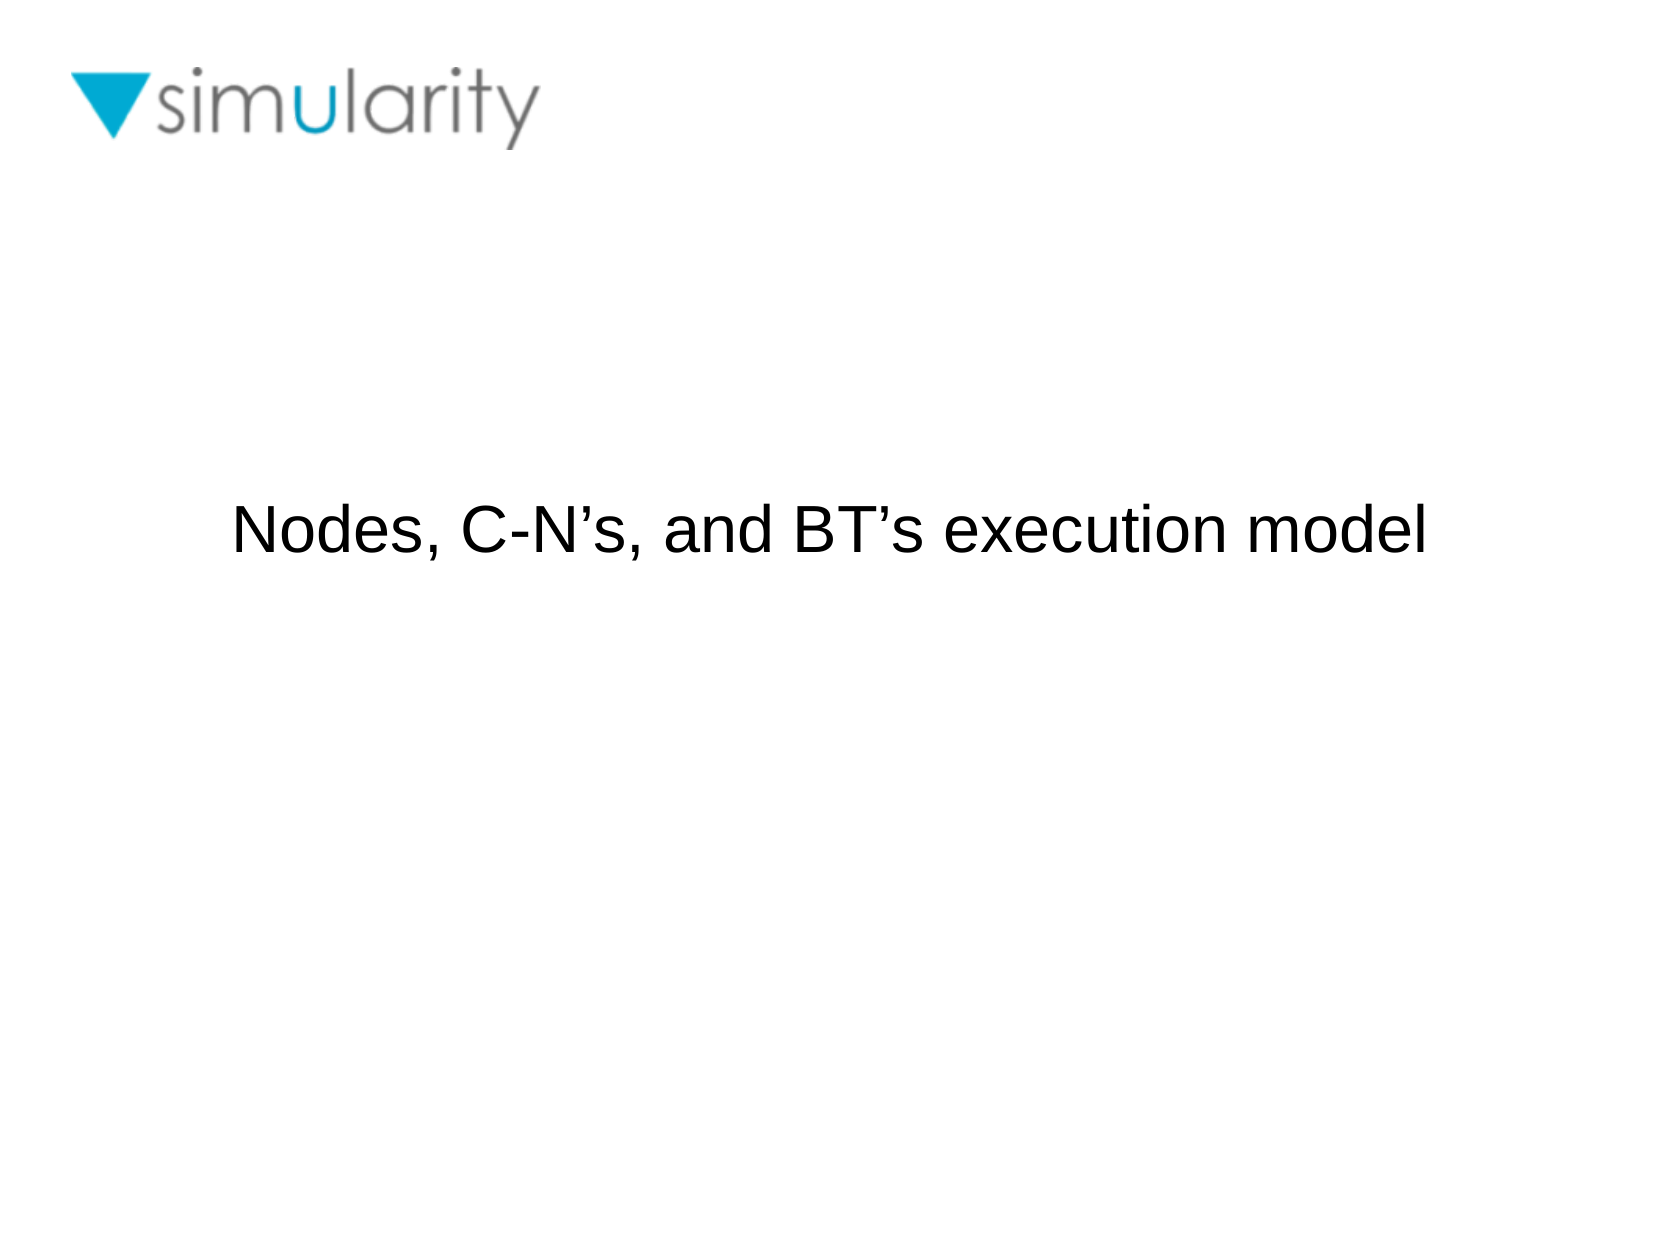

# Nodes, C-N’s, and BT’s execution model